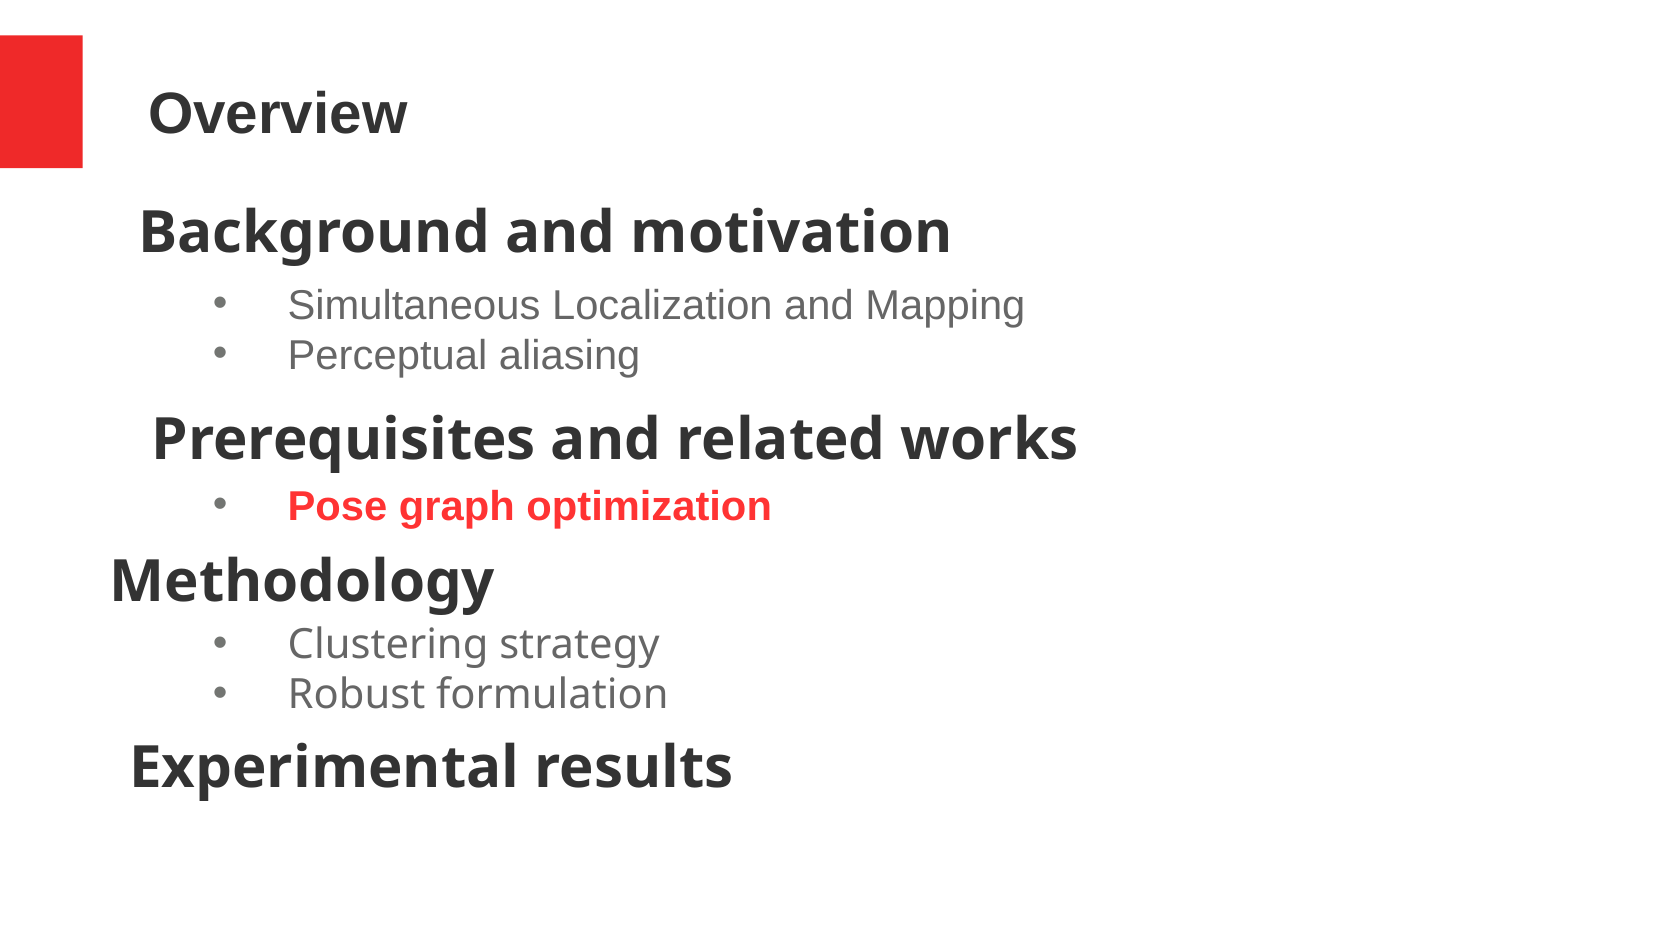

Overview
Background and motivation
Simultaneous Localization and Mapping
Perceptual aliasing
Prerequisites and related works
Pose graph optimization
Methodology
Clustering strategy
Robust formulation
Experimental results